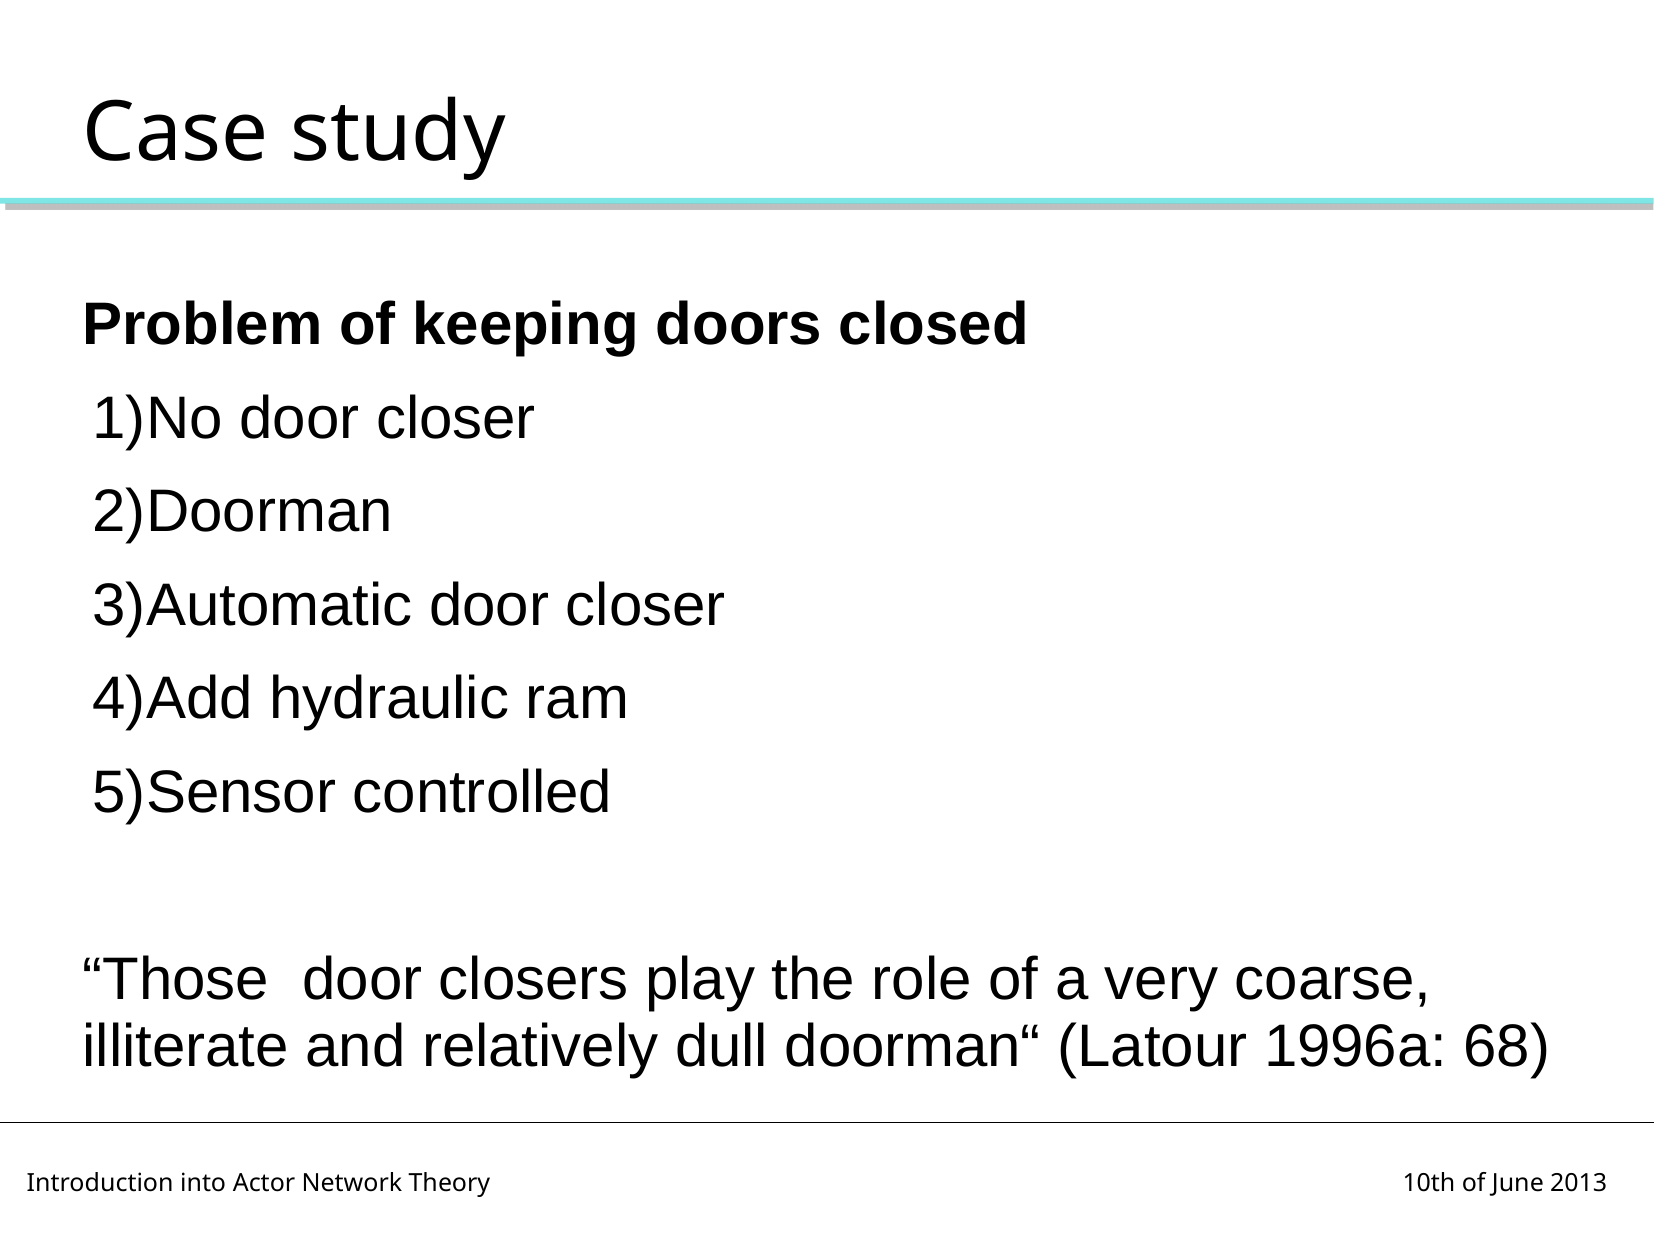

# Case study
Problem of keeping doors closed
No door closer
Doorman
Automatic door closer
Add hydraulic ram
Sensor controlled
“Those door closers play the role of a very coarse, illiterate and relatively dull doorman“ (Latour 1996a: 68)
Introduction into Actor Network Theory
10th of June 2013